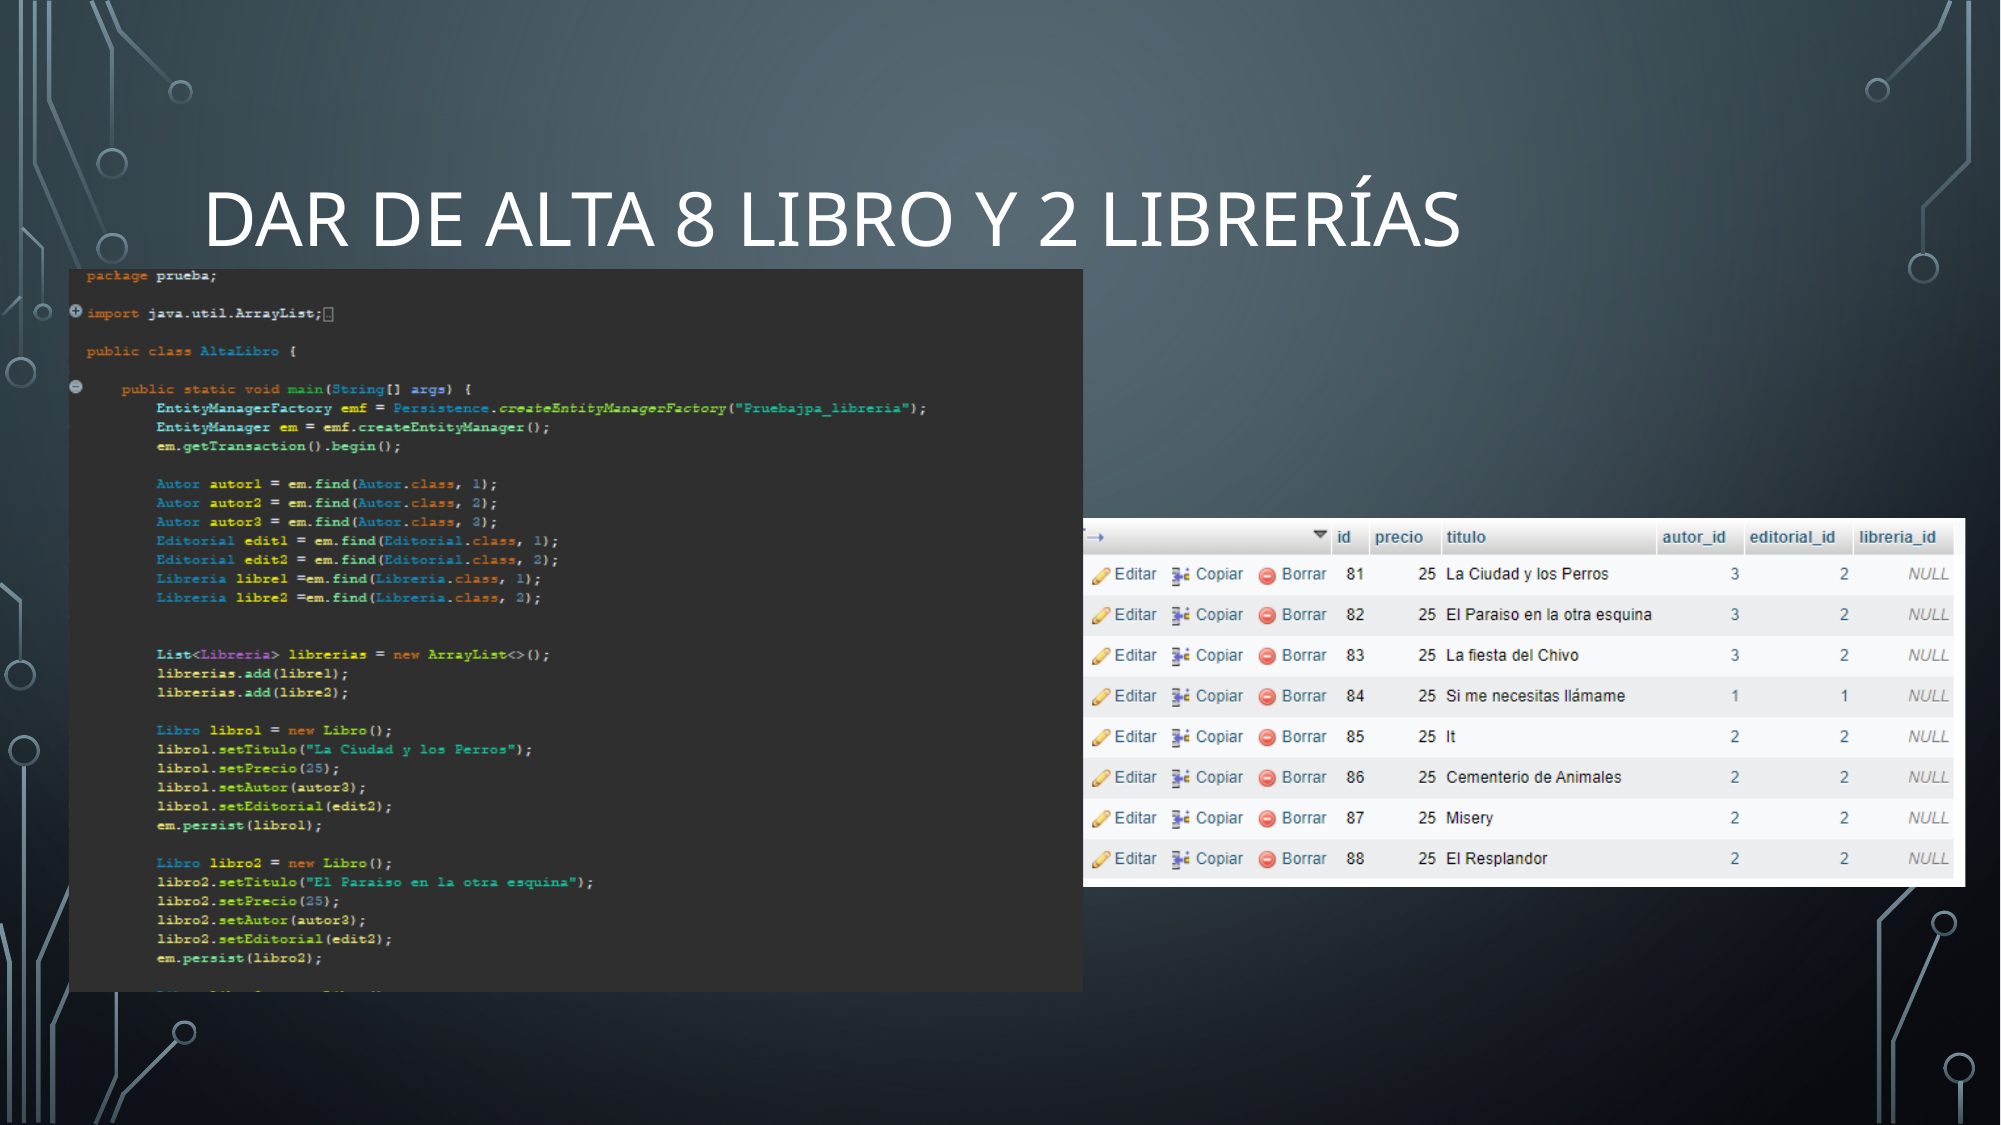

# Dar de alta 8 libro y 2 librerías